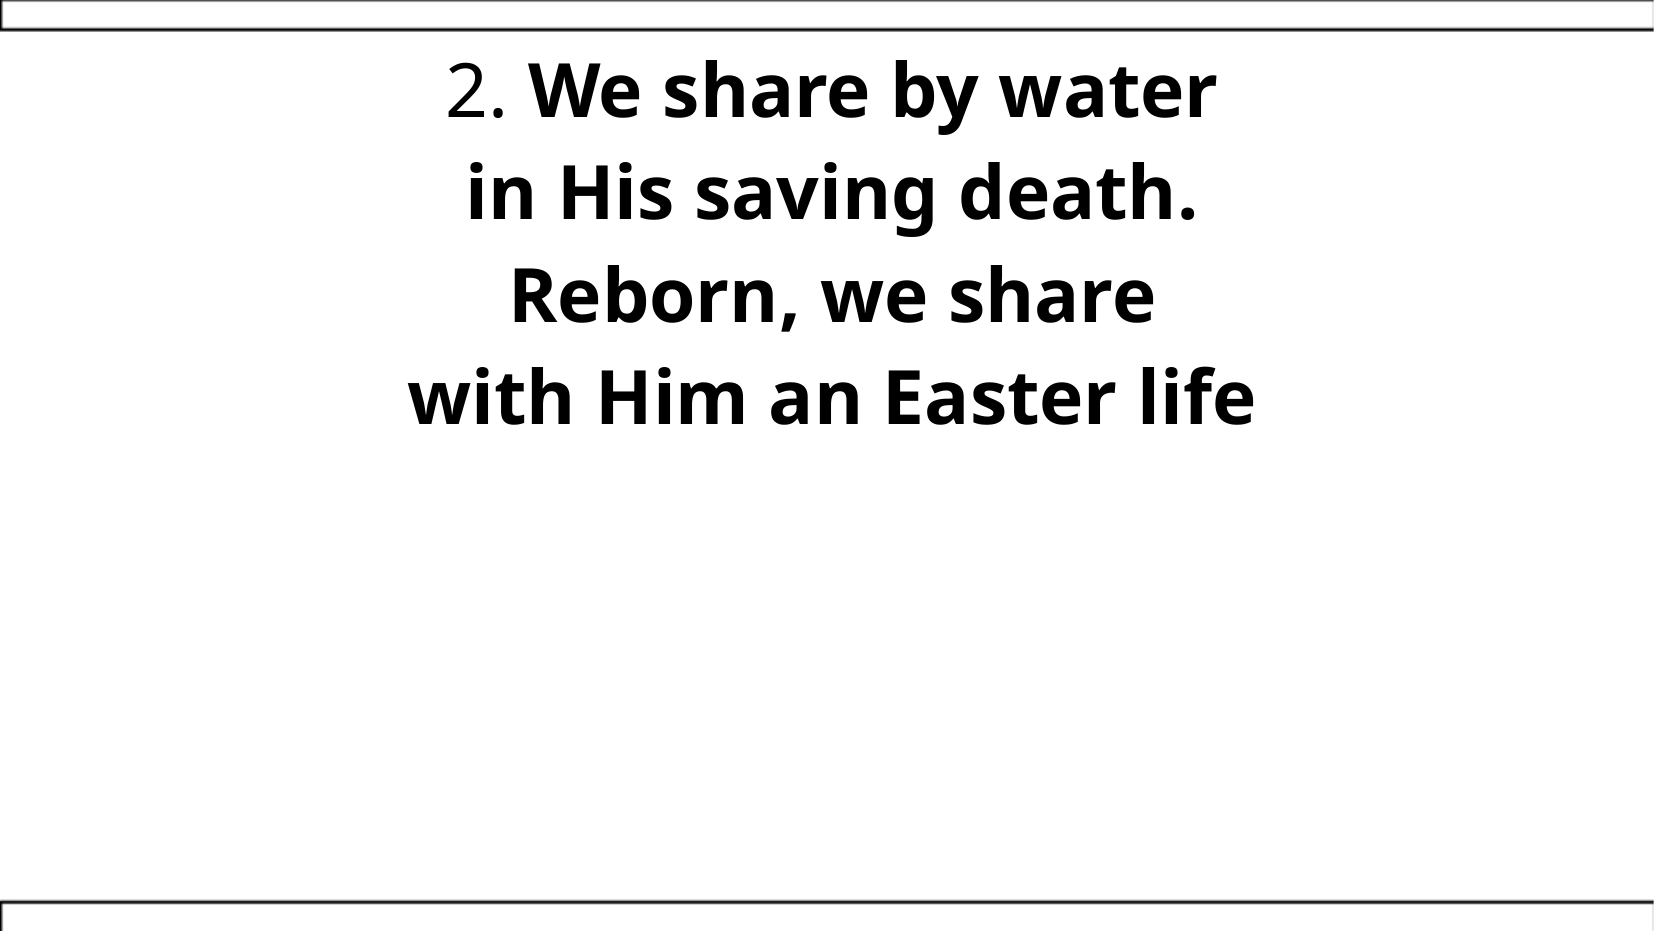

2. We share by water
in His saving death.
Reborn, we share
with Him an Easter life